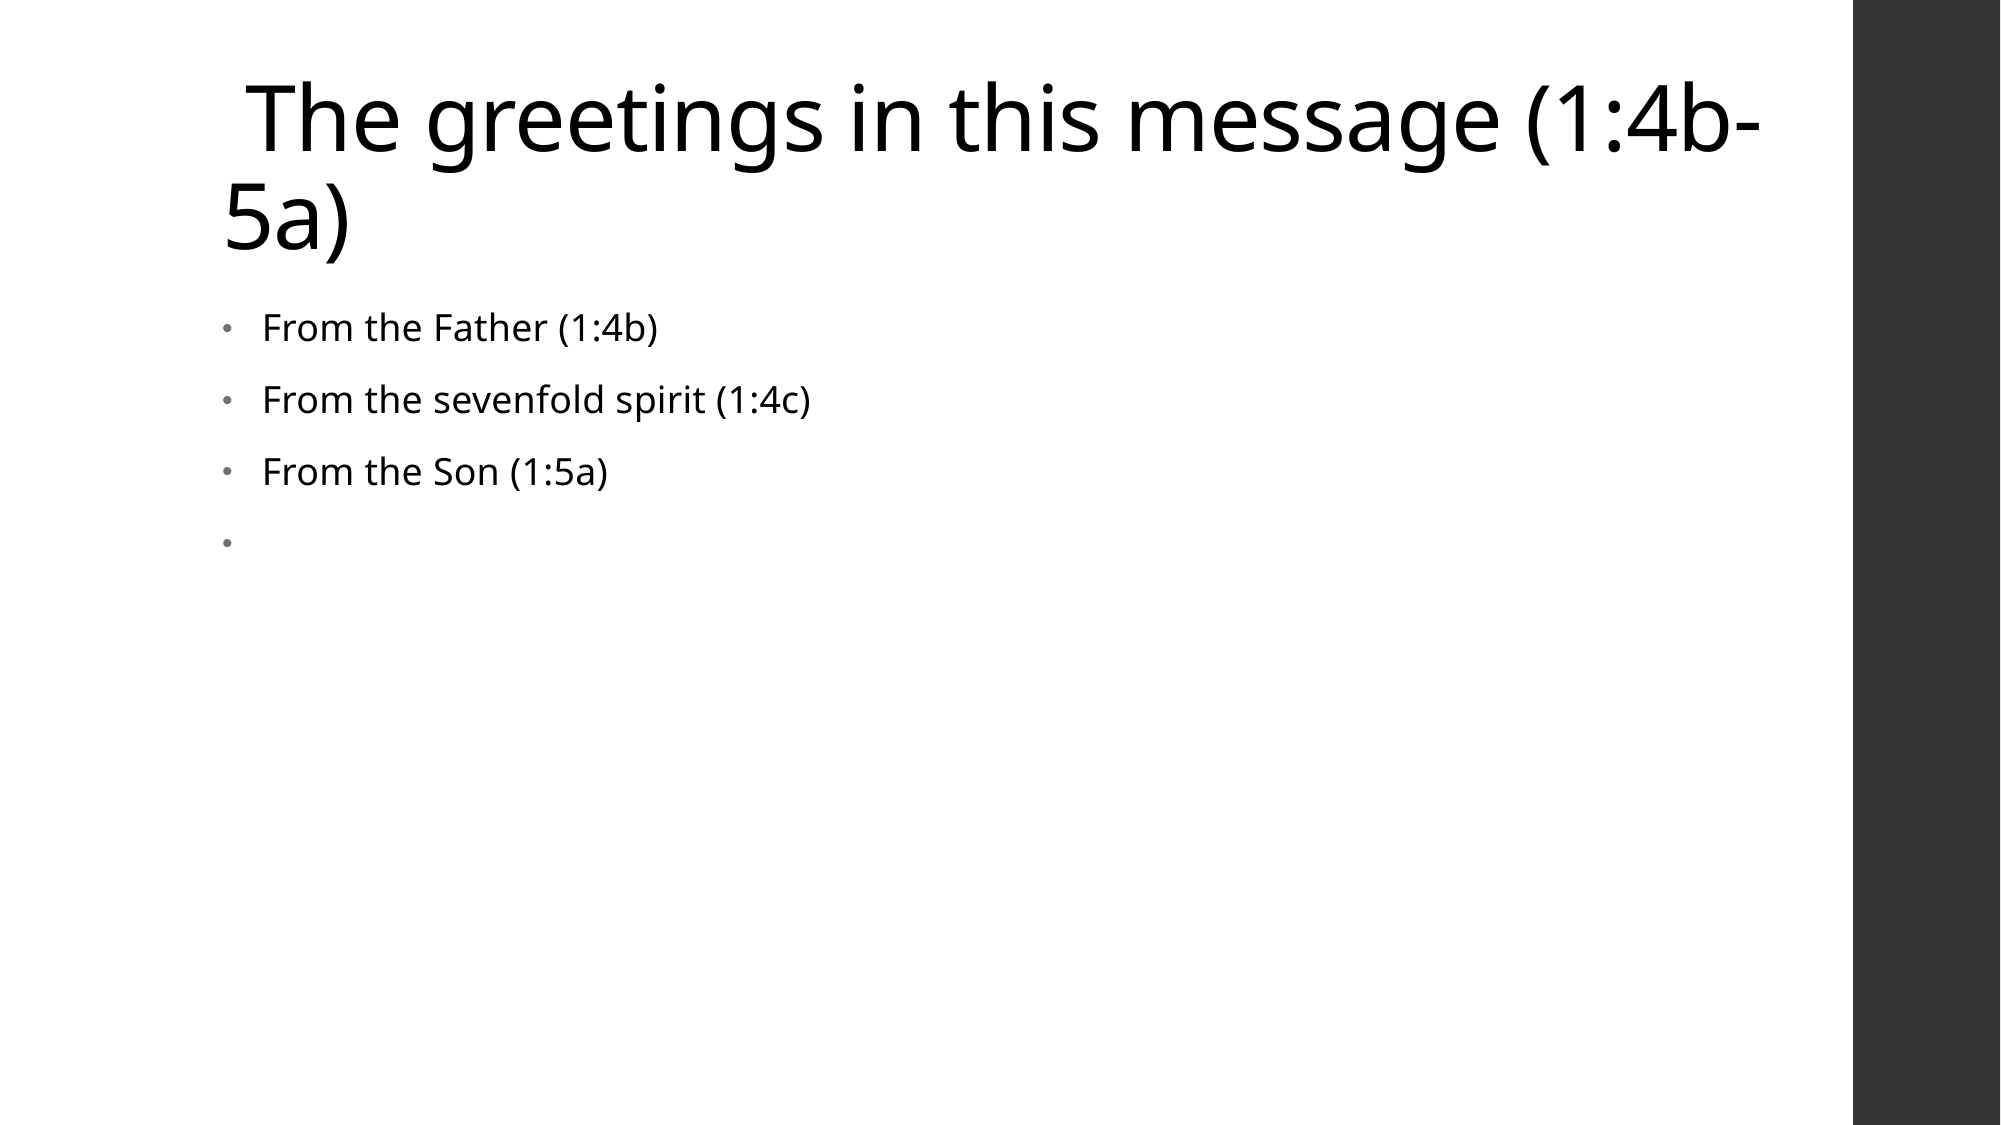

# The greetings in this message (1:4b-5a)
 From the Father (1:4b)
 From the sevenfold spirit (1:4c)
 From the Son (1:5a)